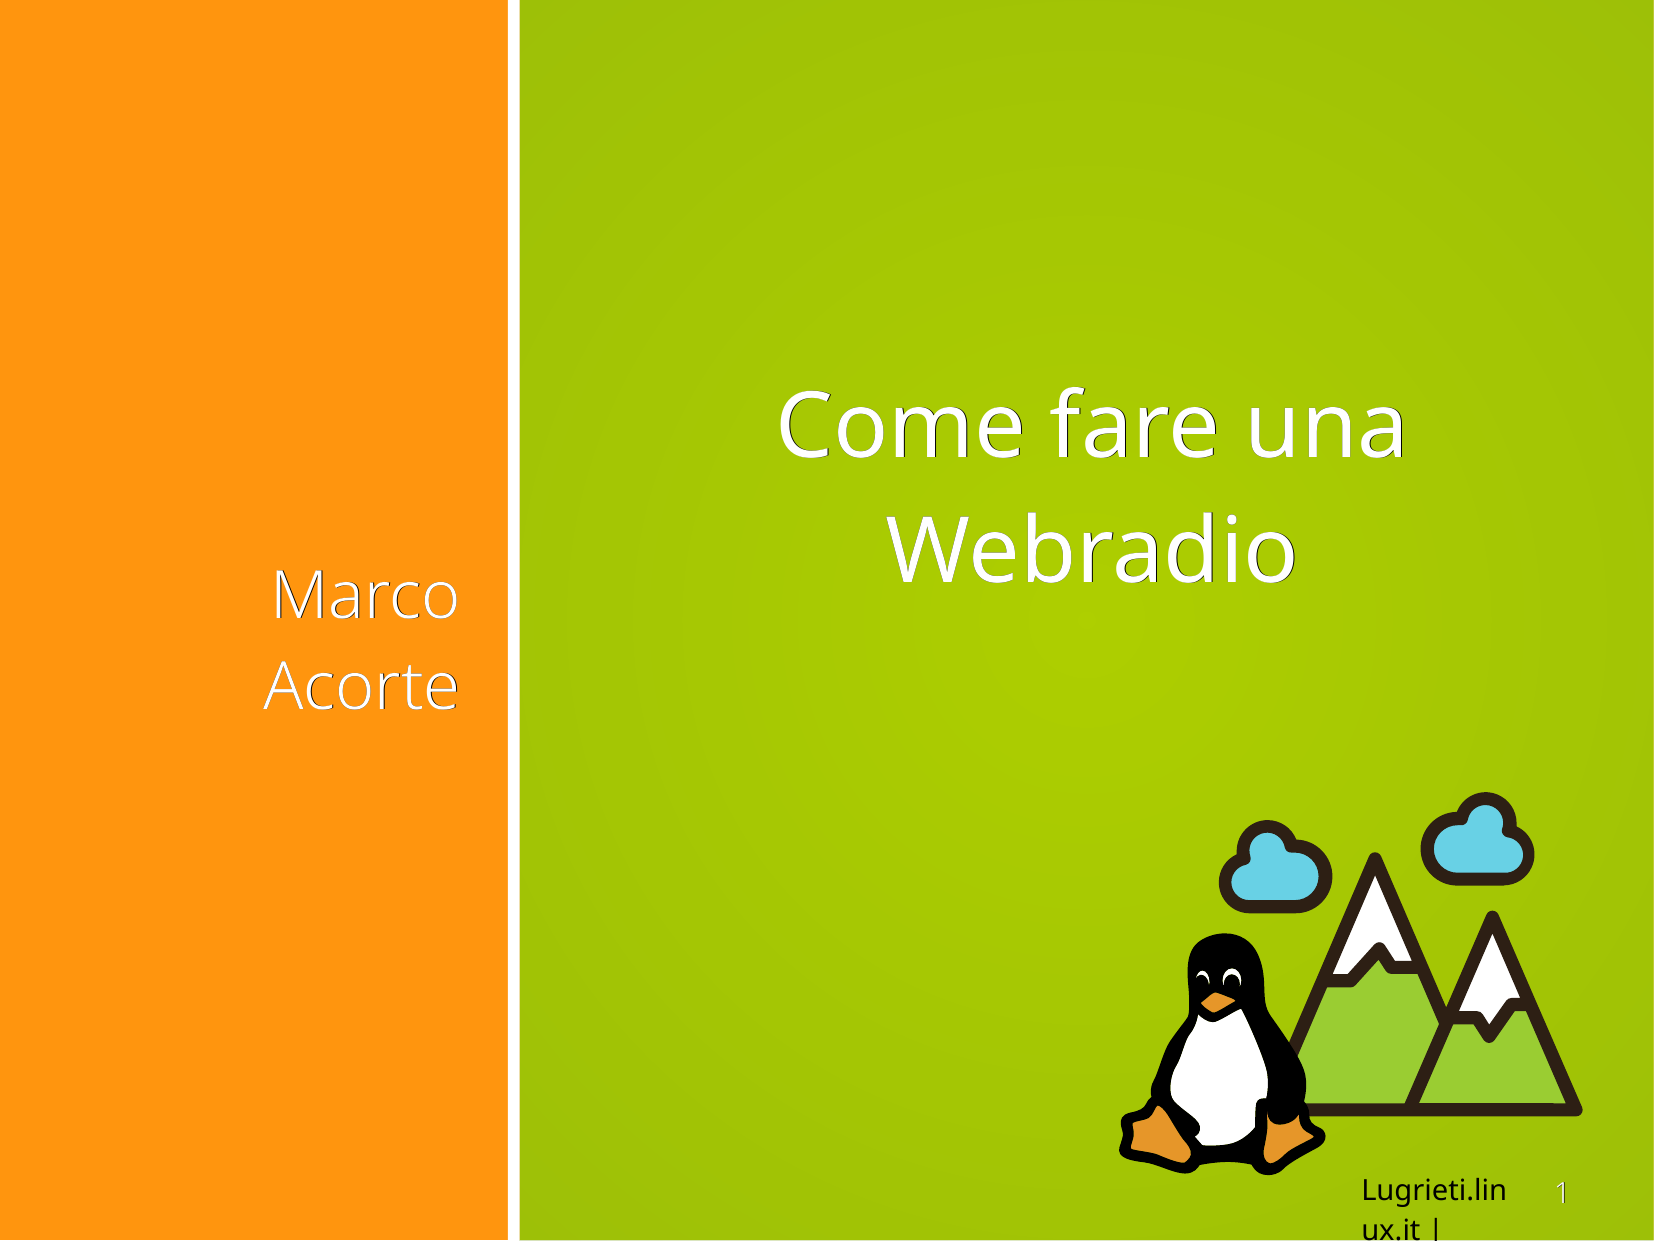

# Come fare una Webradio
Marco Acorte